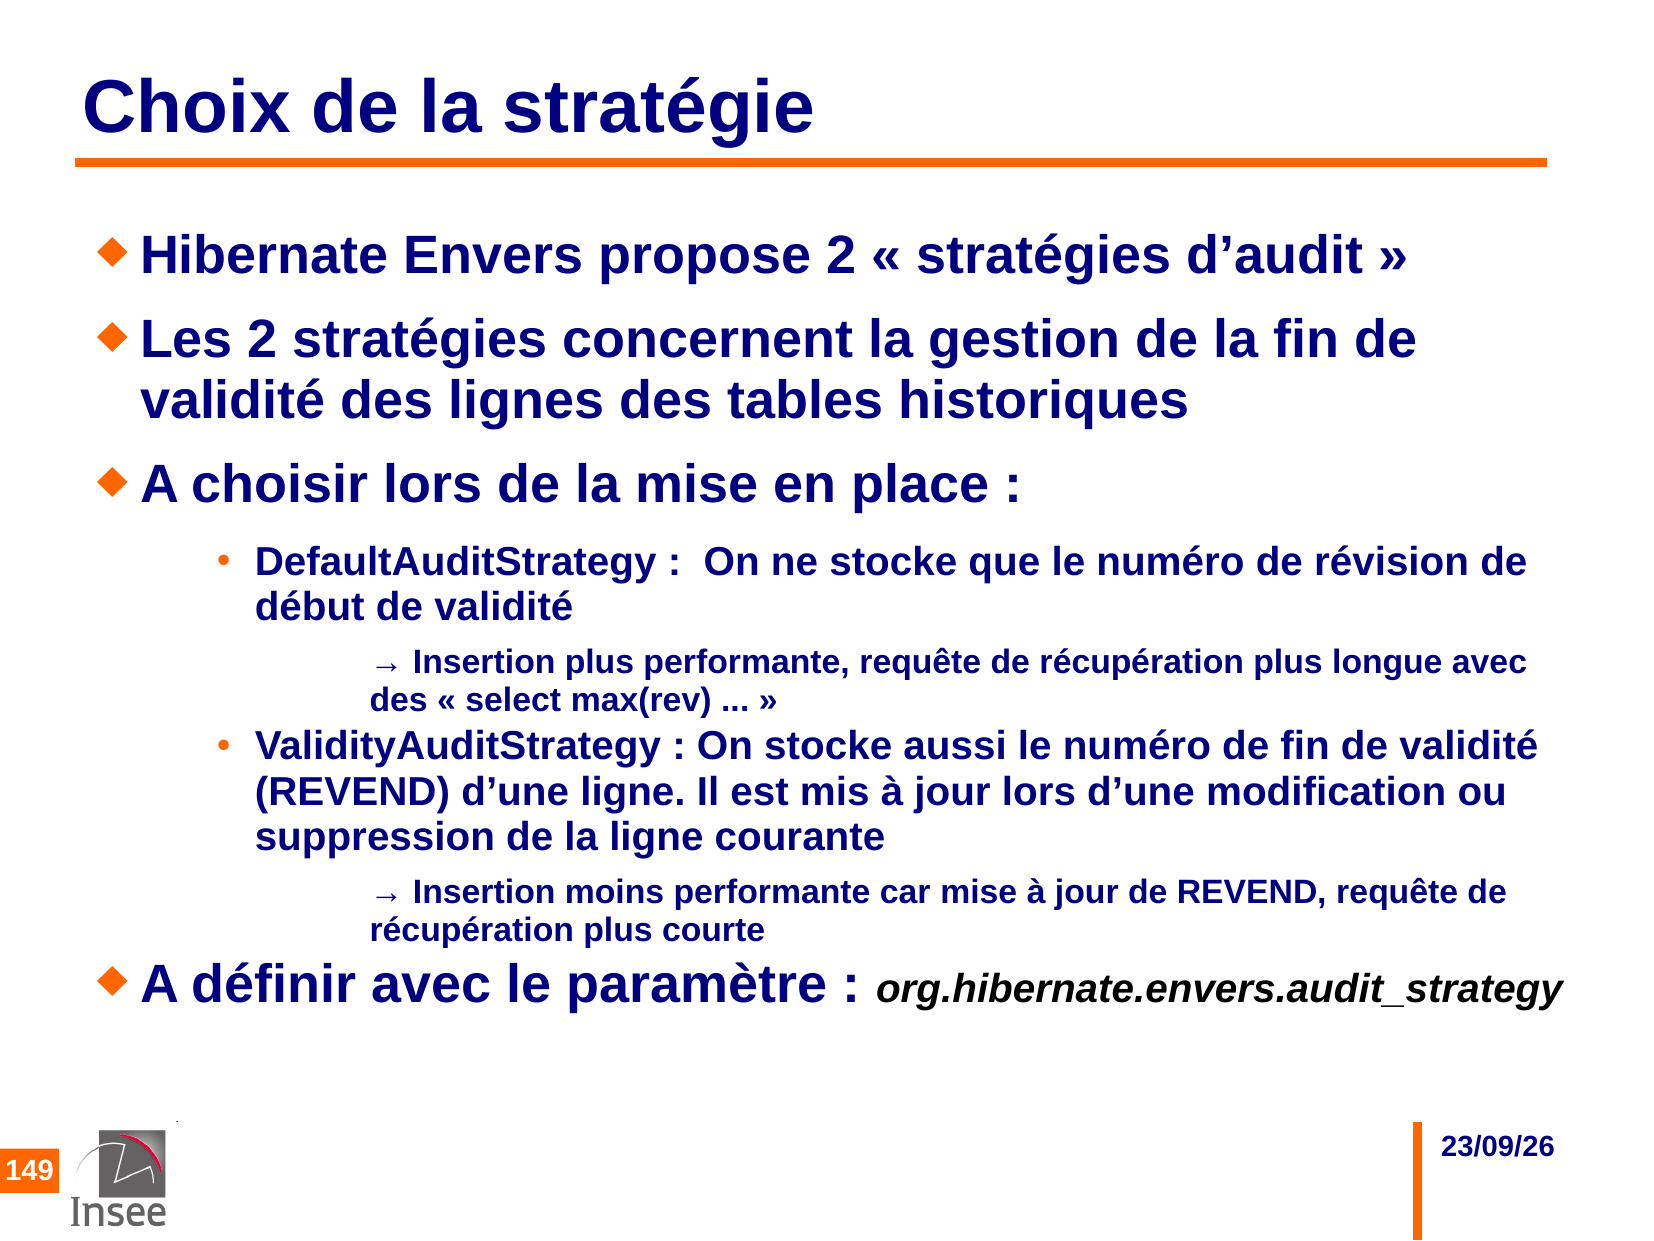

# Choix de la stratégie
Hibernate Envers propose 2 « stratégies d’audit »
Les 2 stratégies concernent la gestion de la fin de validité des lignes des tables historiques
A choisir lors de la mise en place :
DefaultAuditStrategy : On ne stocke que le numéro de révision de début de validité
→ Insertion plus performante, requête de récupération plus longue avec des « select max(rev) ... »
ValidityAuditStrategy : On stocke aussi le numéro de fin de validité (REVEND) d’une ligne. Il est mis à jour lors d’une modification ou suppression de la ligne courante
→ Insertion moins performante car mise à jour de REVEND, requête de récupération plus courte
A définir avec le paramètre : org.hibernate.envers.audit_strategy
149